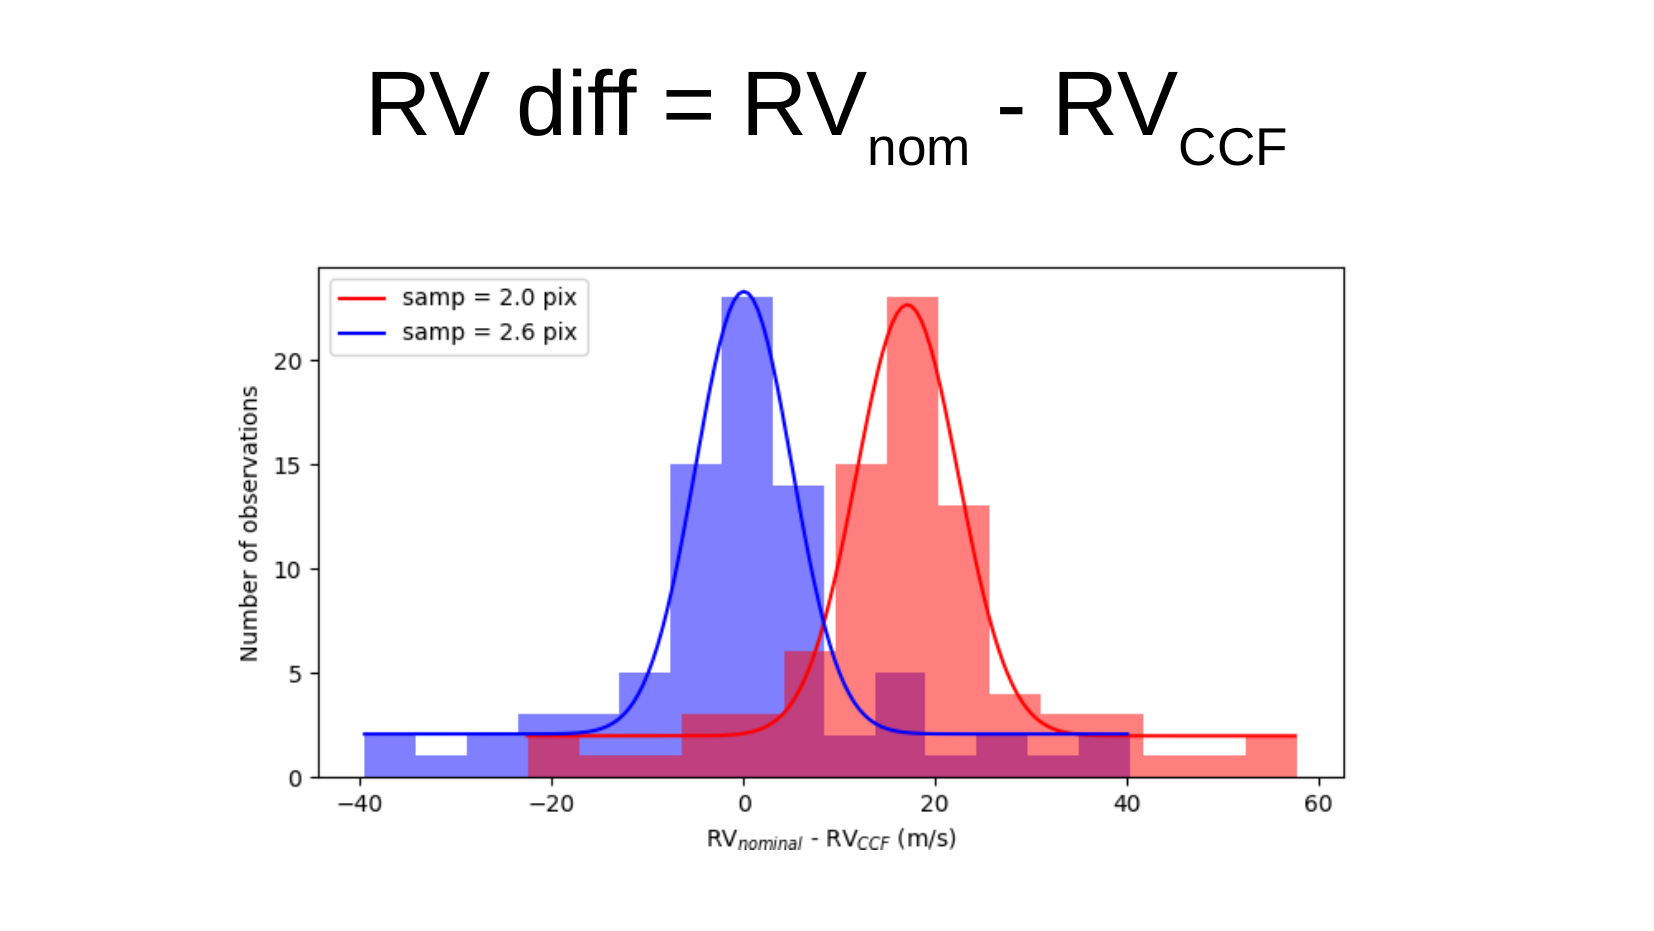

# RV diff = RVnom - RVCCF